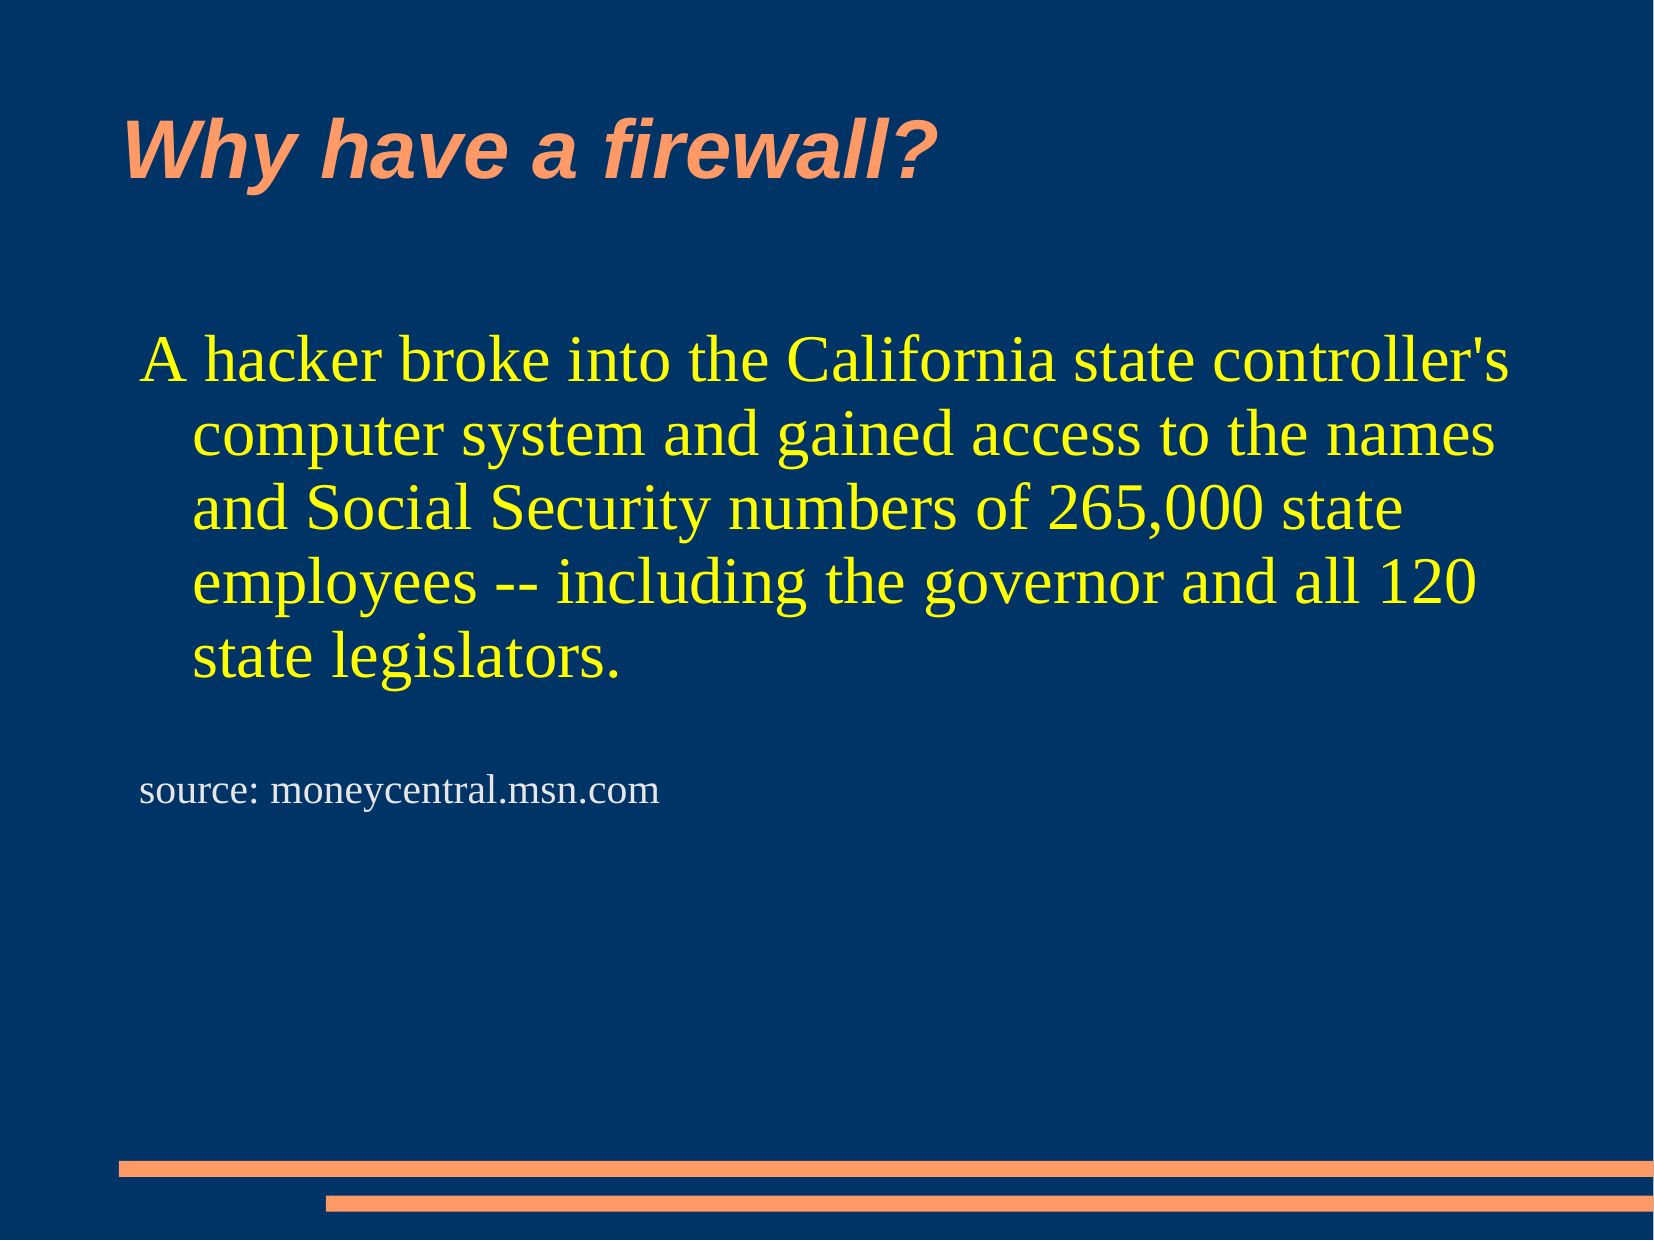

# Why have a firewall?
A hacker broke into the California state controller's computer system and gained access to the names and Social Security numbers of 265,000 state employees -- including the governor and all 120 state legislators.
source: moneycentral.msn.com